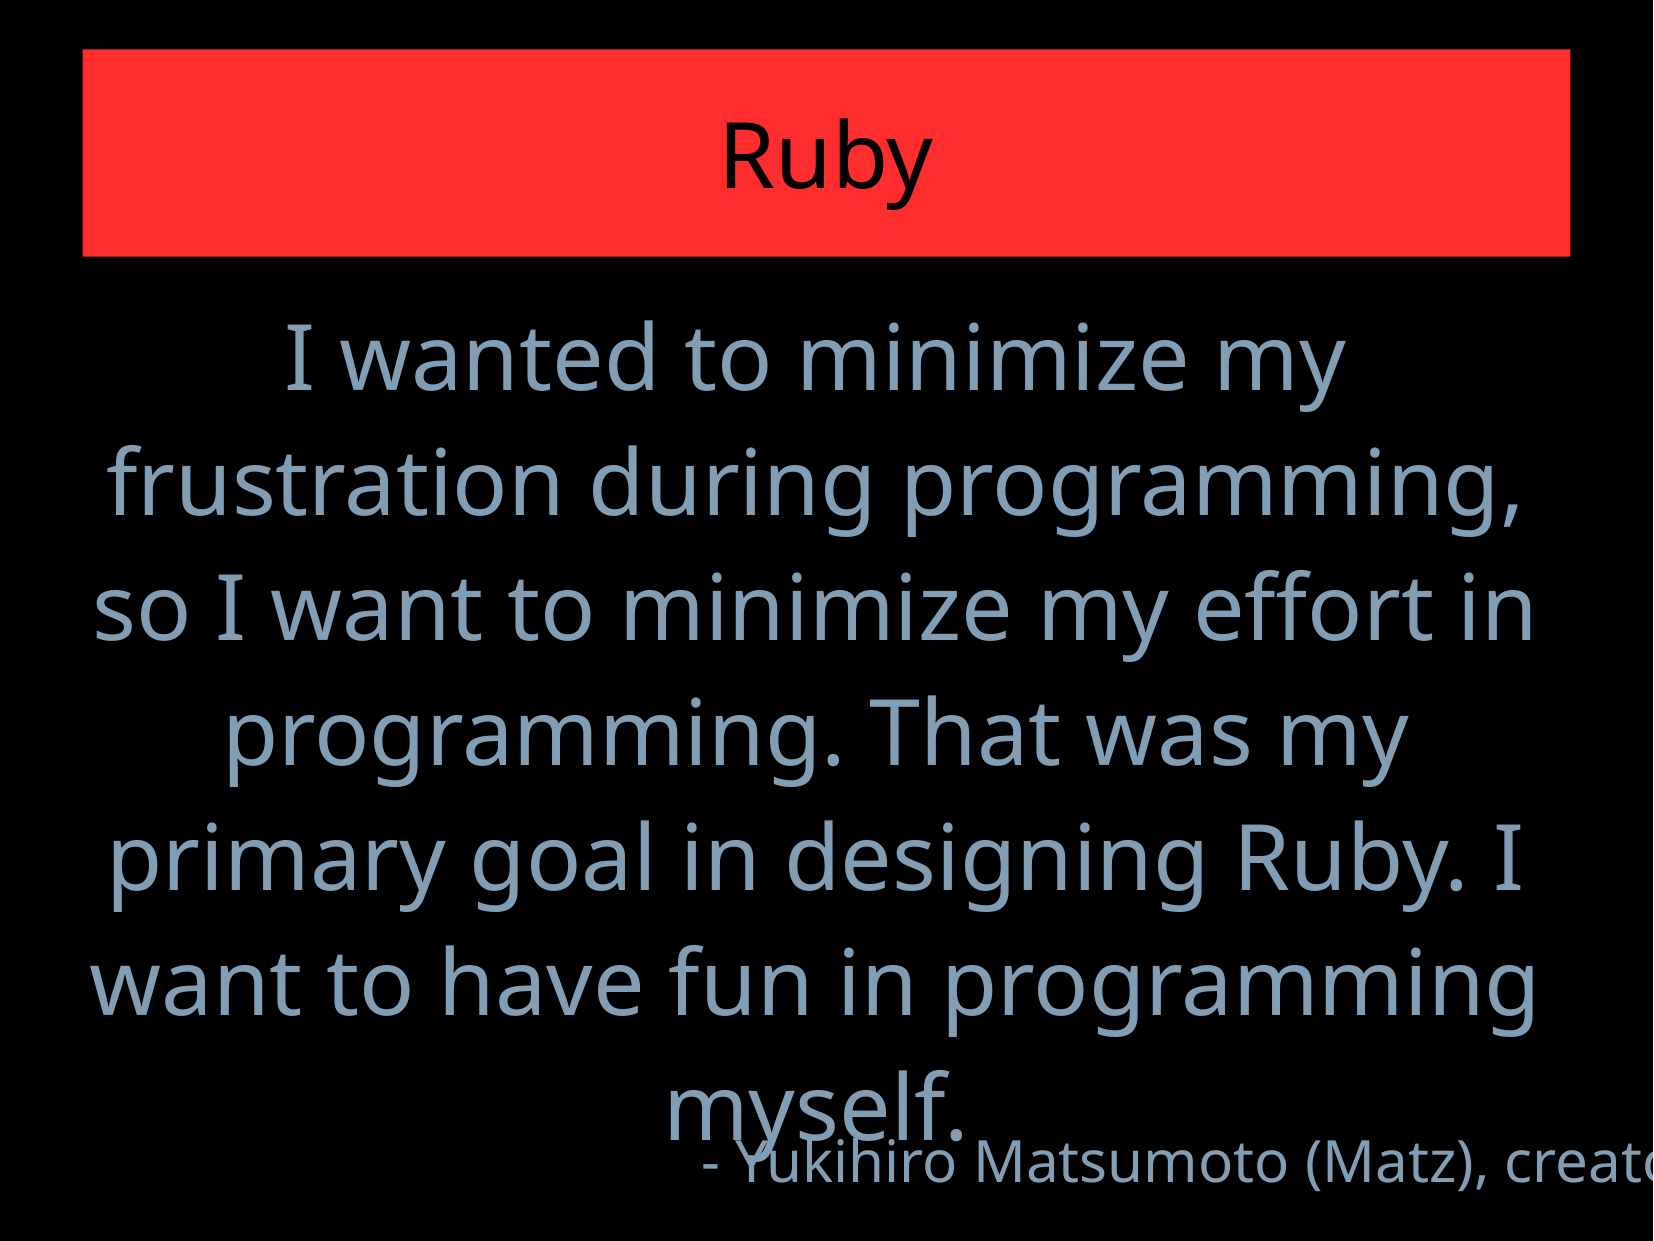

# Ruby
I wanted to minimize my frustration during programming, so I want to minimize my effort in programming. That was my primary goal in designing Ruby. I want to have fun in programming myself.
- Yukihiro Matsumoto (Matz), creator of Ruby